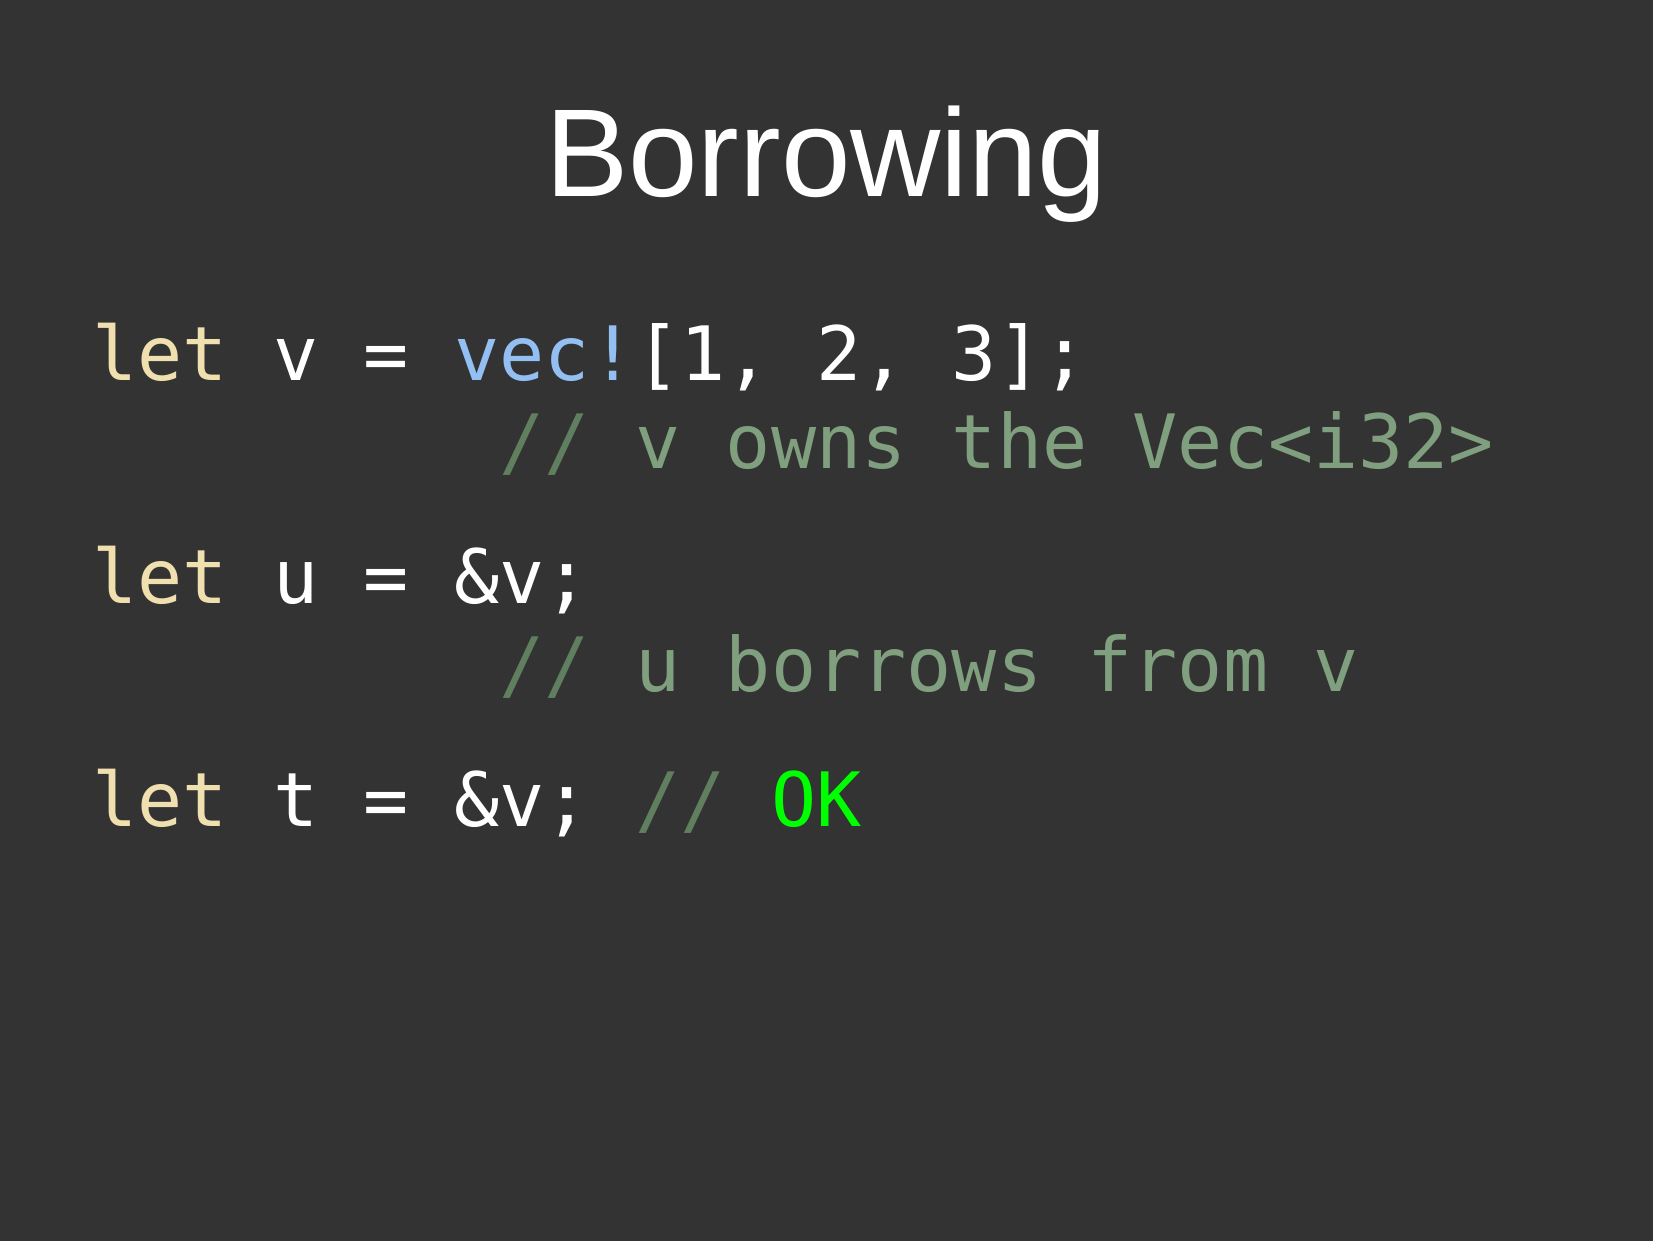

# Borrowing
let v = vec![1, 2, 3];
 // v owns the Vec<i32>
let u = &v;
 // u borrows from v
let t = &v; // OK